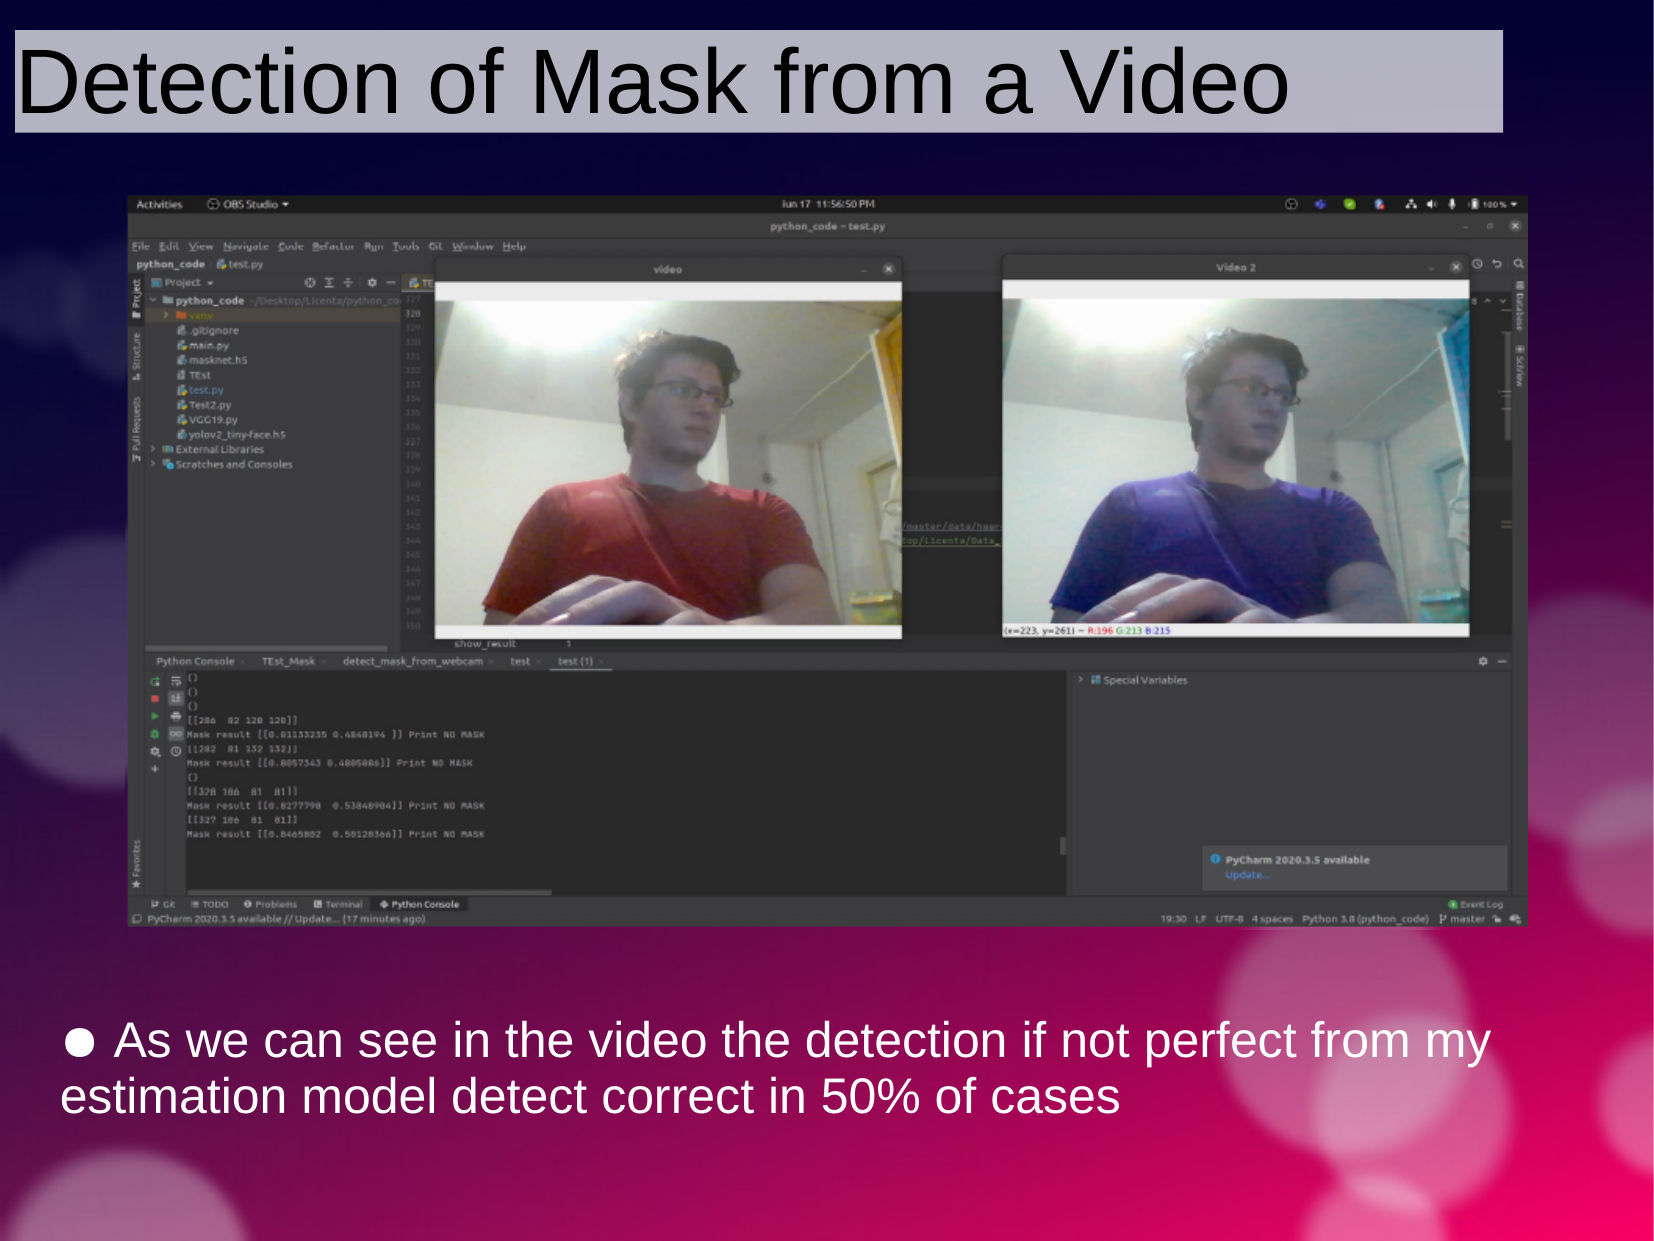

# Detection of Mask from a Video
● As we can see in the video the detection if not perfect from my estimation model detect correct in 50% of cases